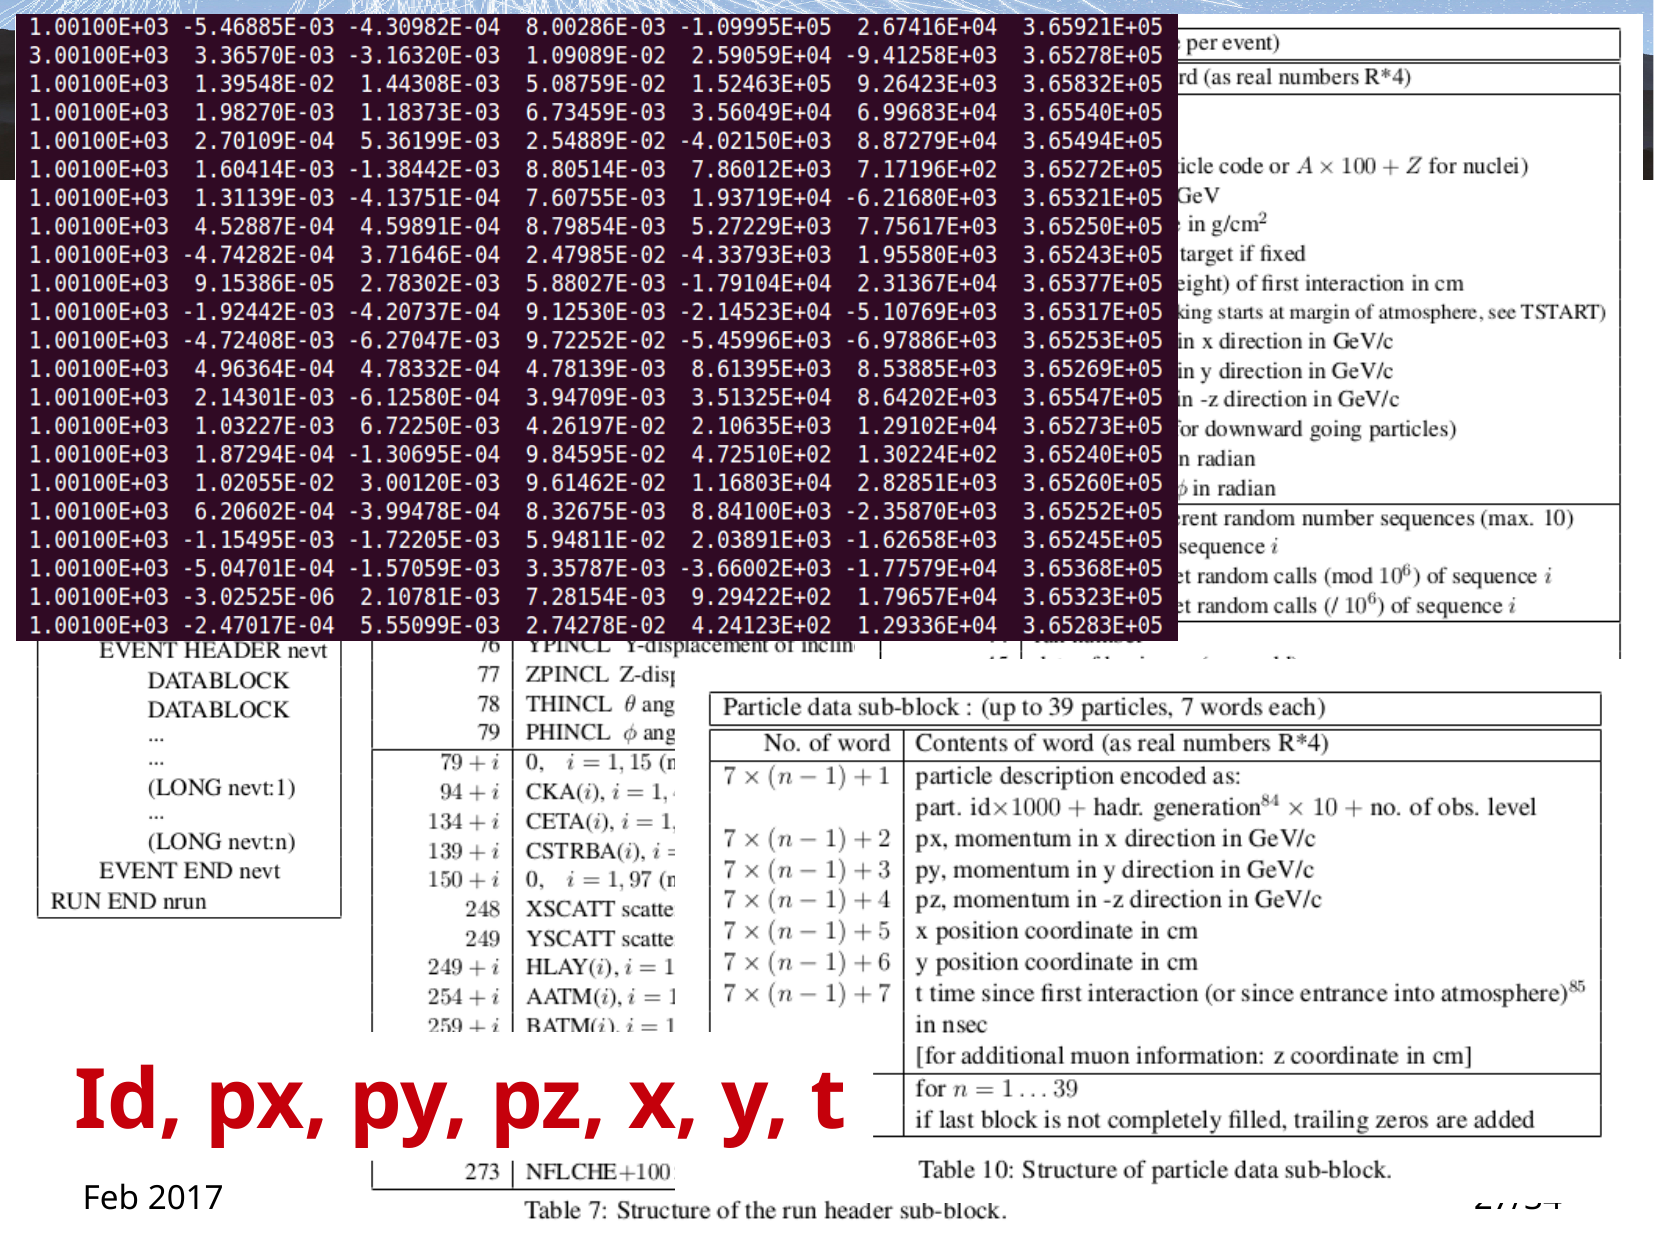

Id, px, py, pz, x, y, t
# Outputs (ver Cap. 10)
Feb 2017
Asorey - Chile - U02L02
27